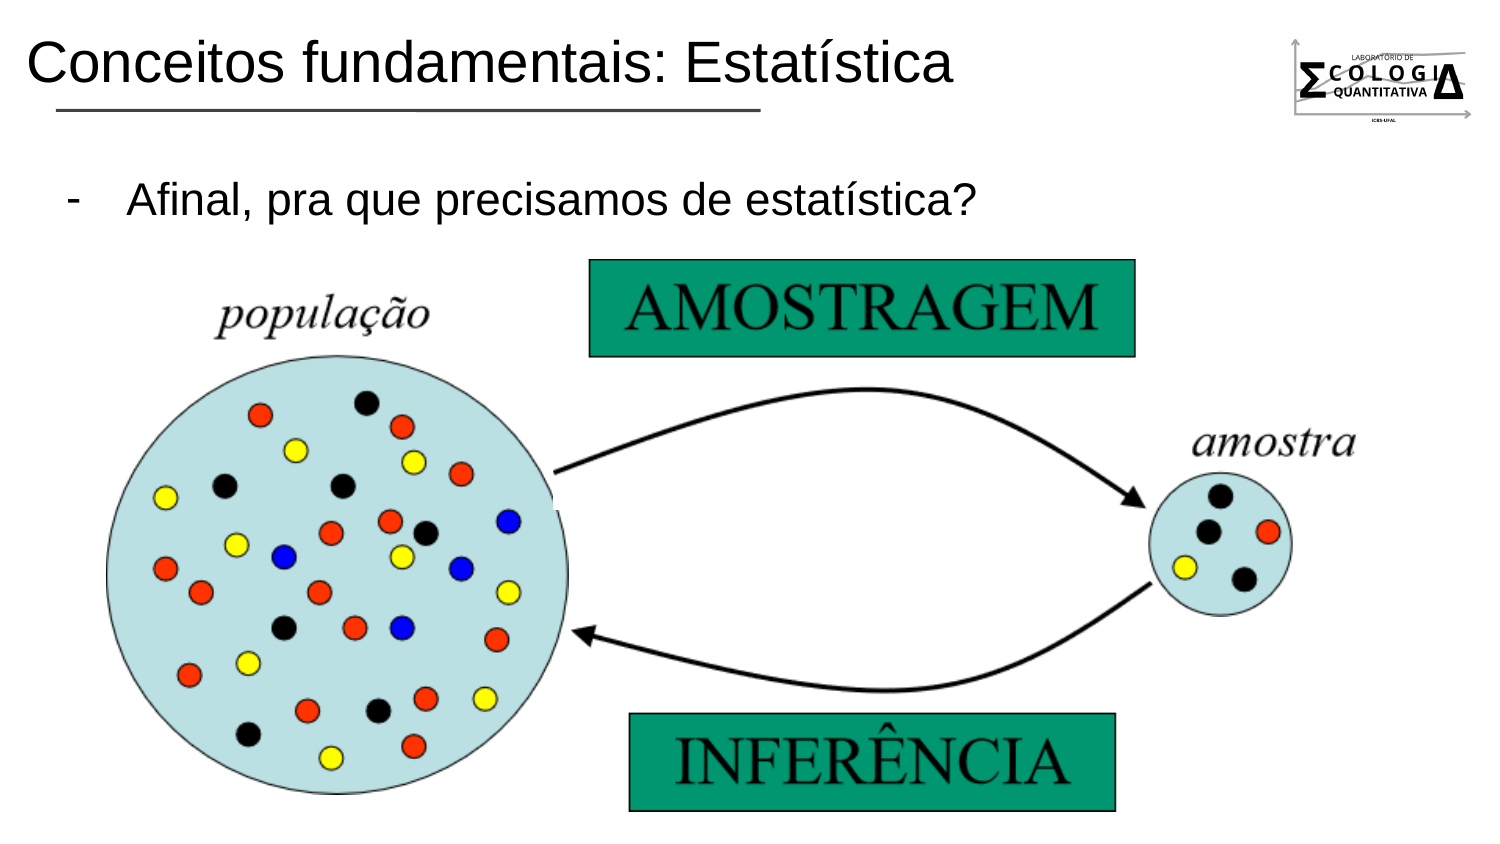

Conceitos fundamentais: Estatística
Afinal, pra que precisamos de estatística?